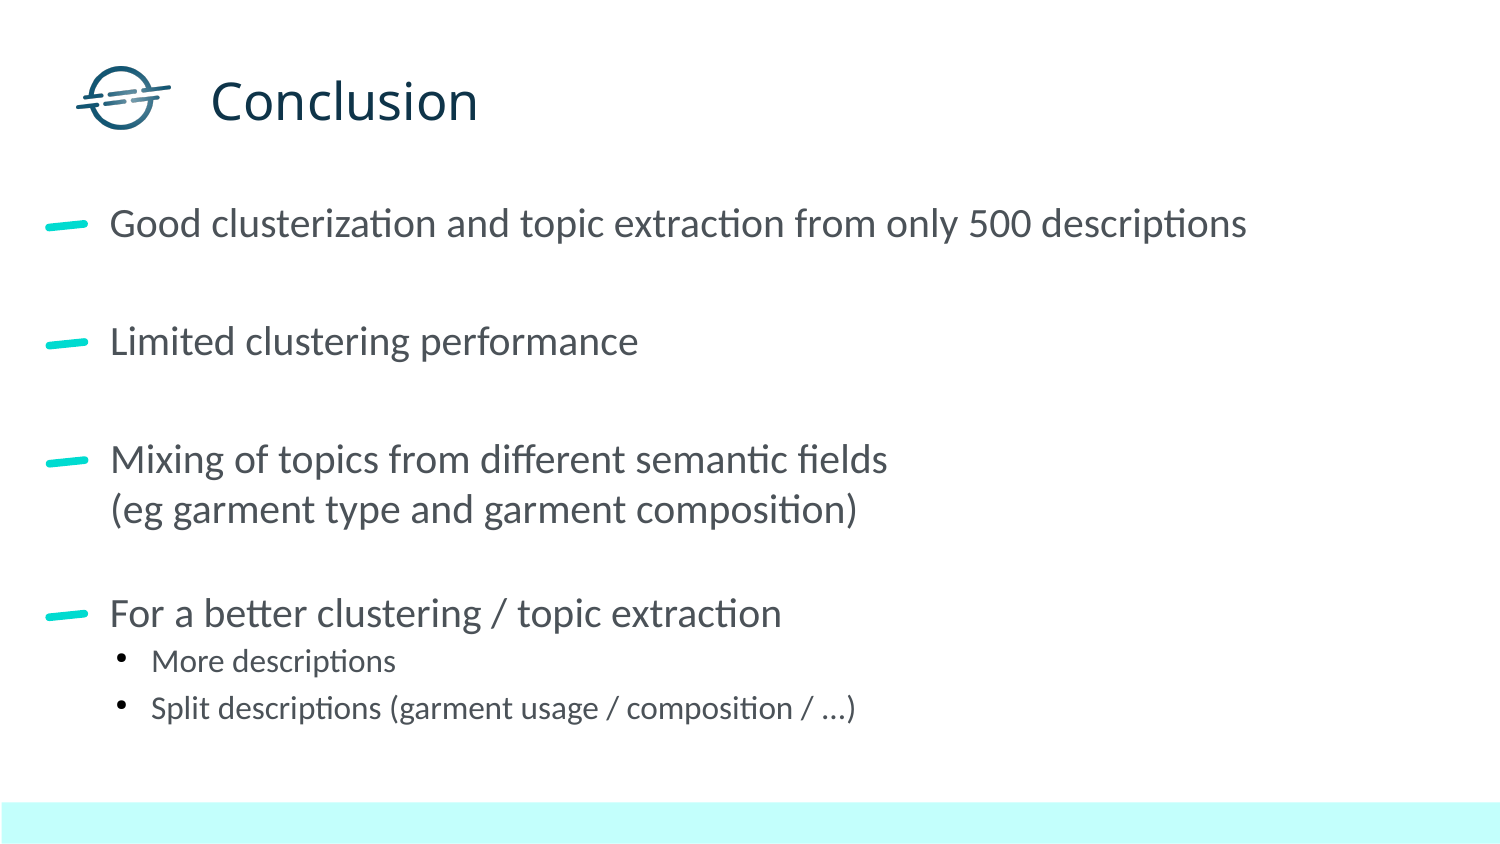

# Conclusion
Good clusterization and topic extraction from only 500 descriptions
Limited clustering performance
Mixing of topics from different semantic fields
(eg garment type and garment composition)
For a better clustering / topic extraction
More descriptions
Split descriptions (garment usage / composition / ...)